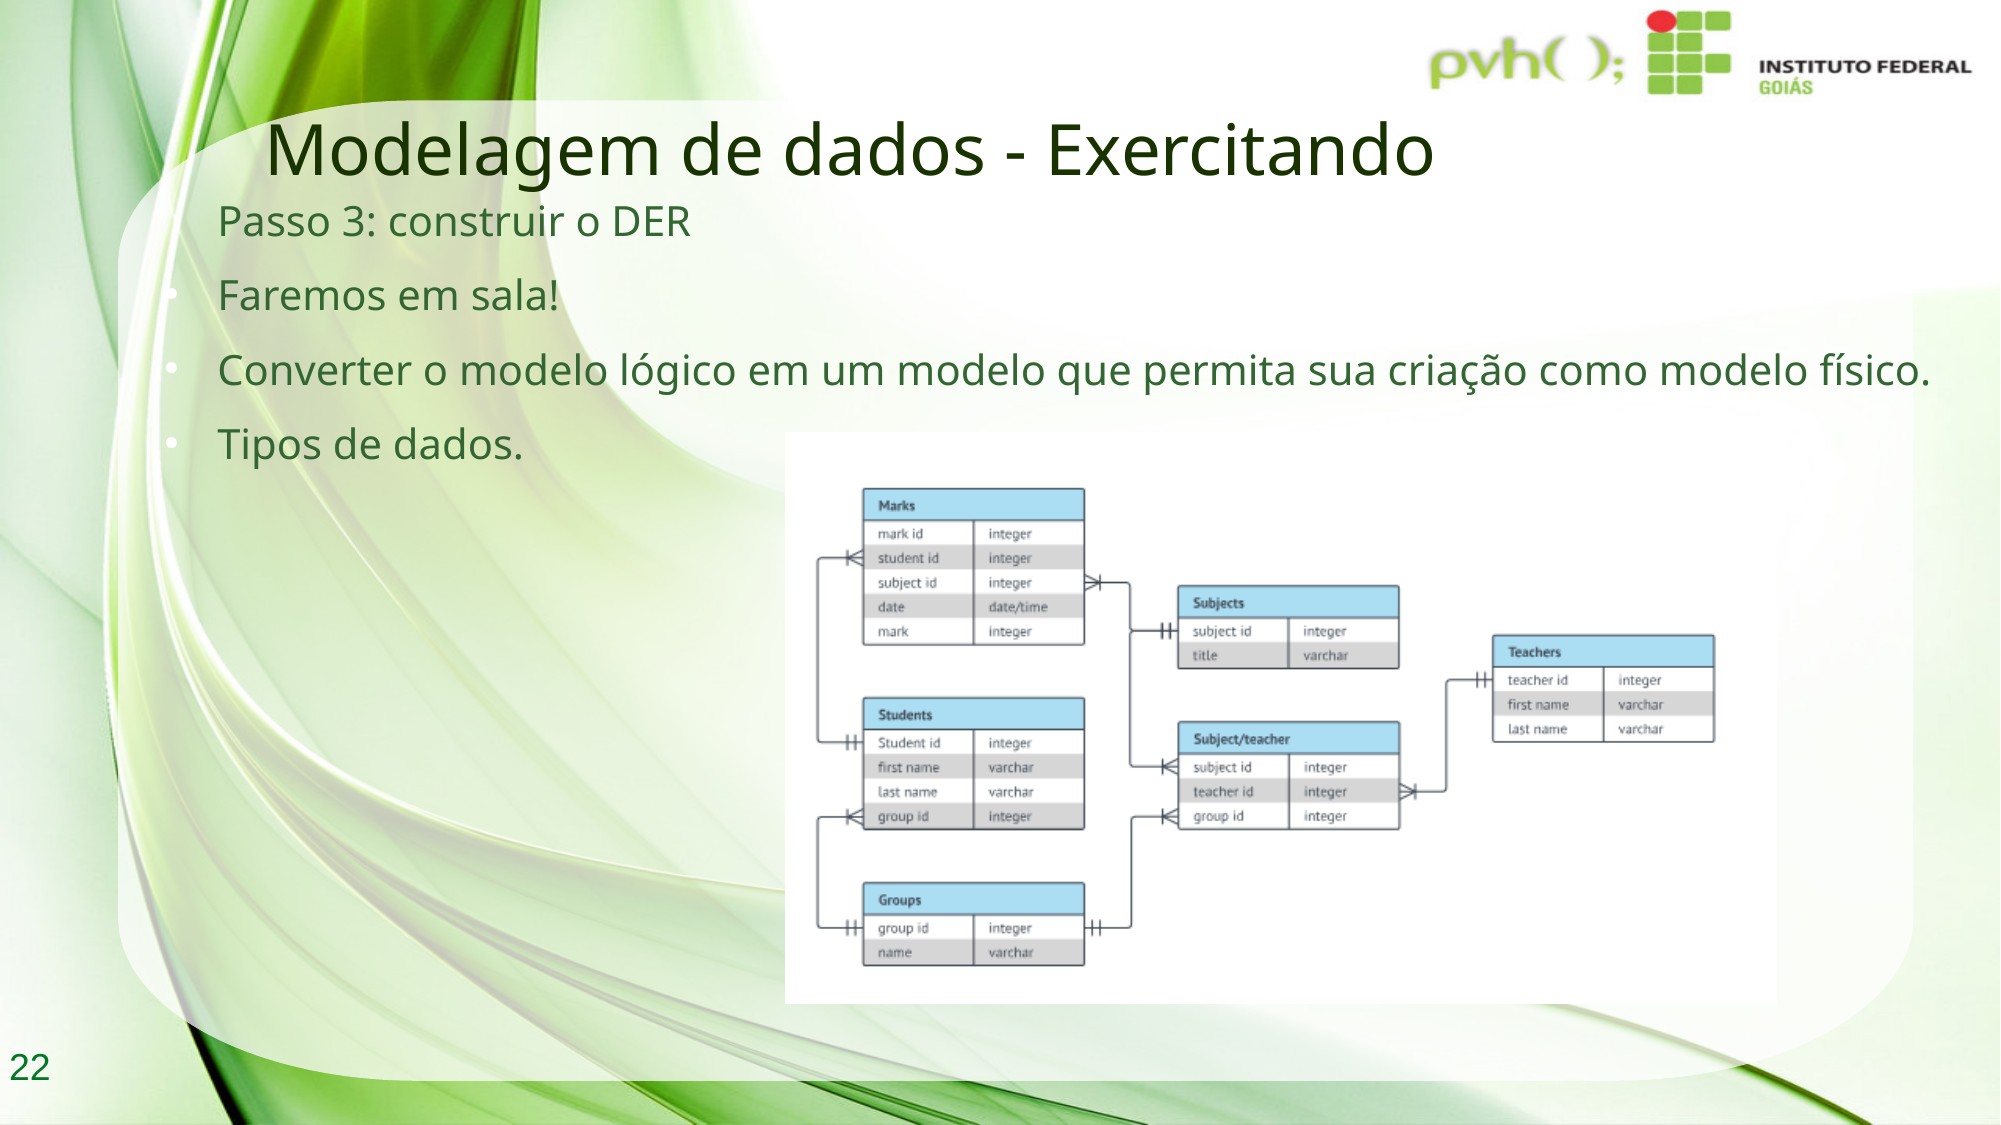

# Modelagem de dados - Exercitando
Passo 3: construir o DER
Faremos em sala!
Converter o modelo lógico em um modelo que permita sua criação como modelo físico.
Tipos de dados.
22